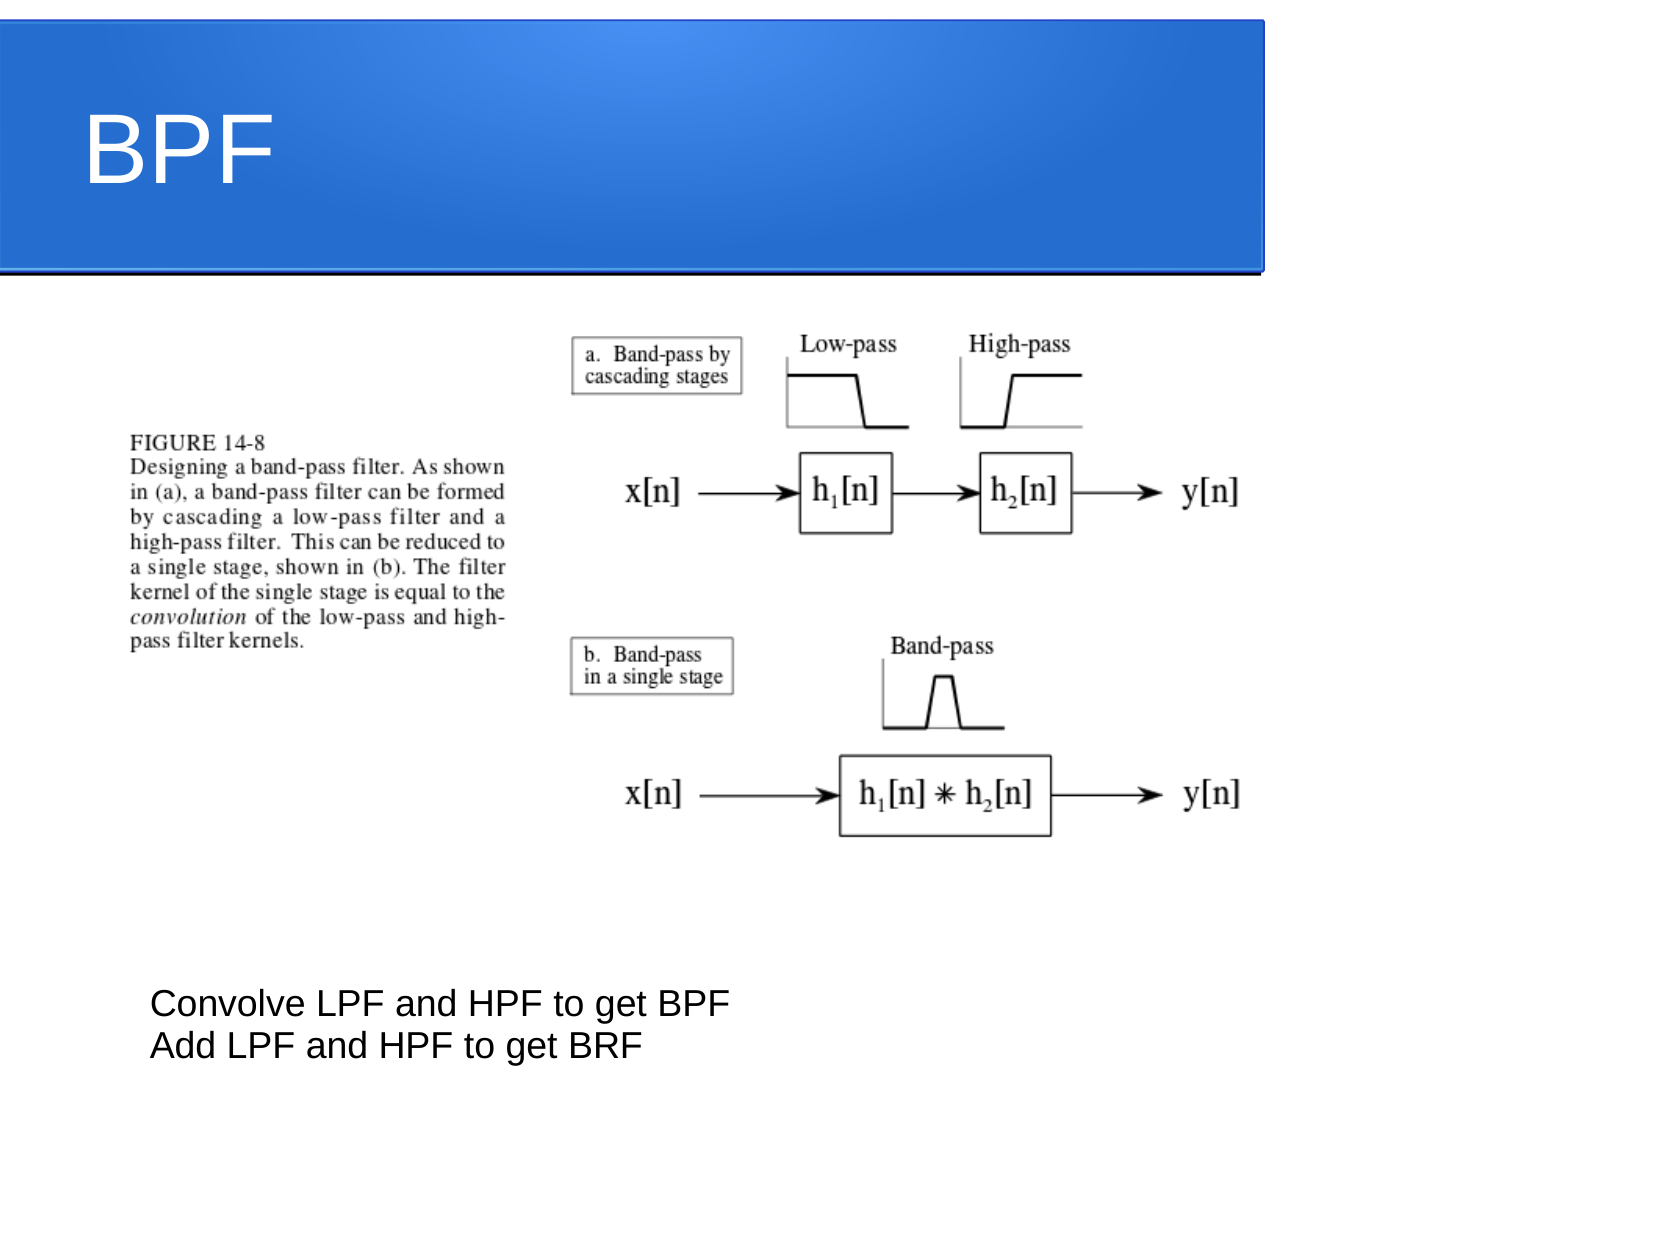

# BPF
Convolve LPF and HPF to get BPF
Add LPF and HPF to get BRF